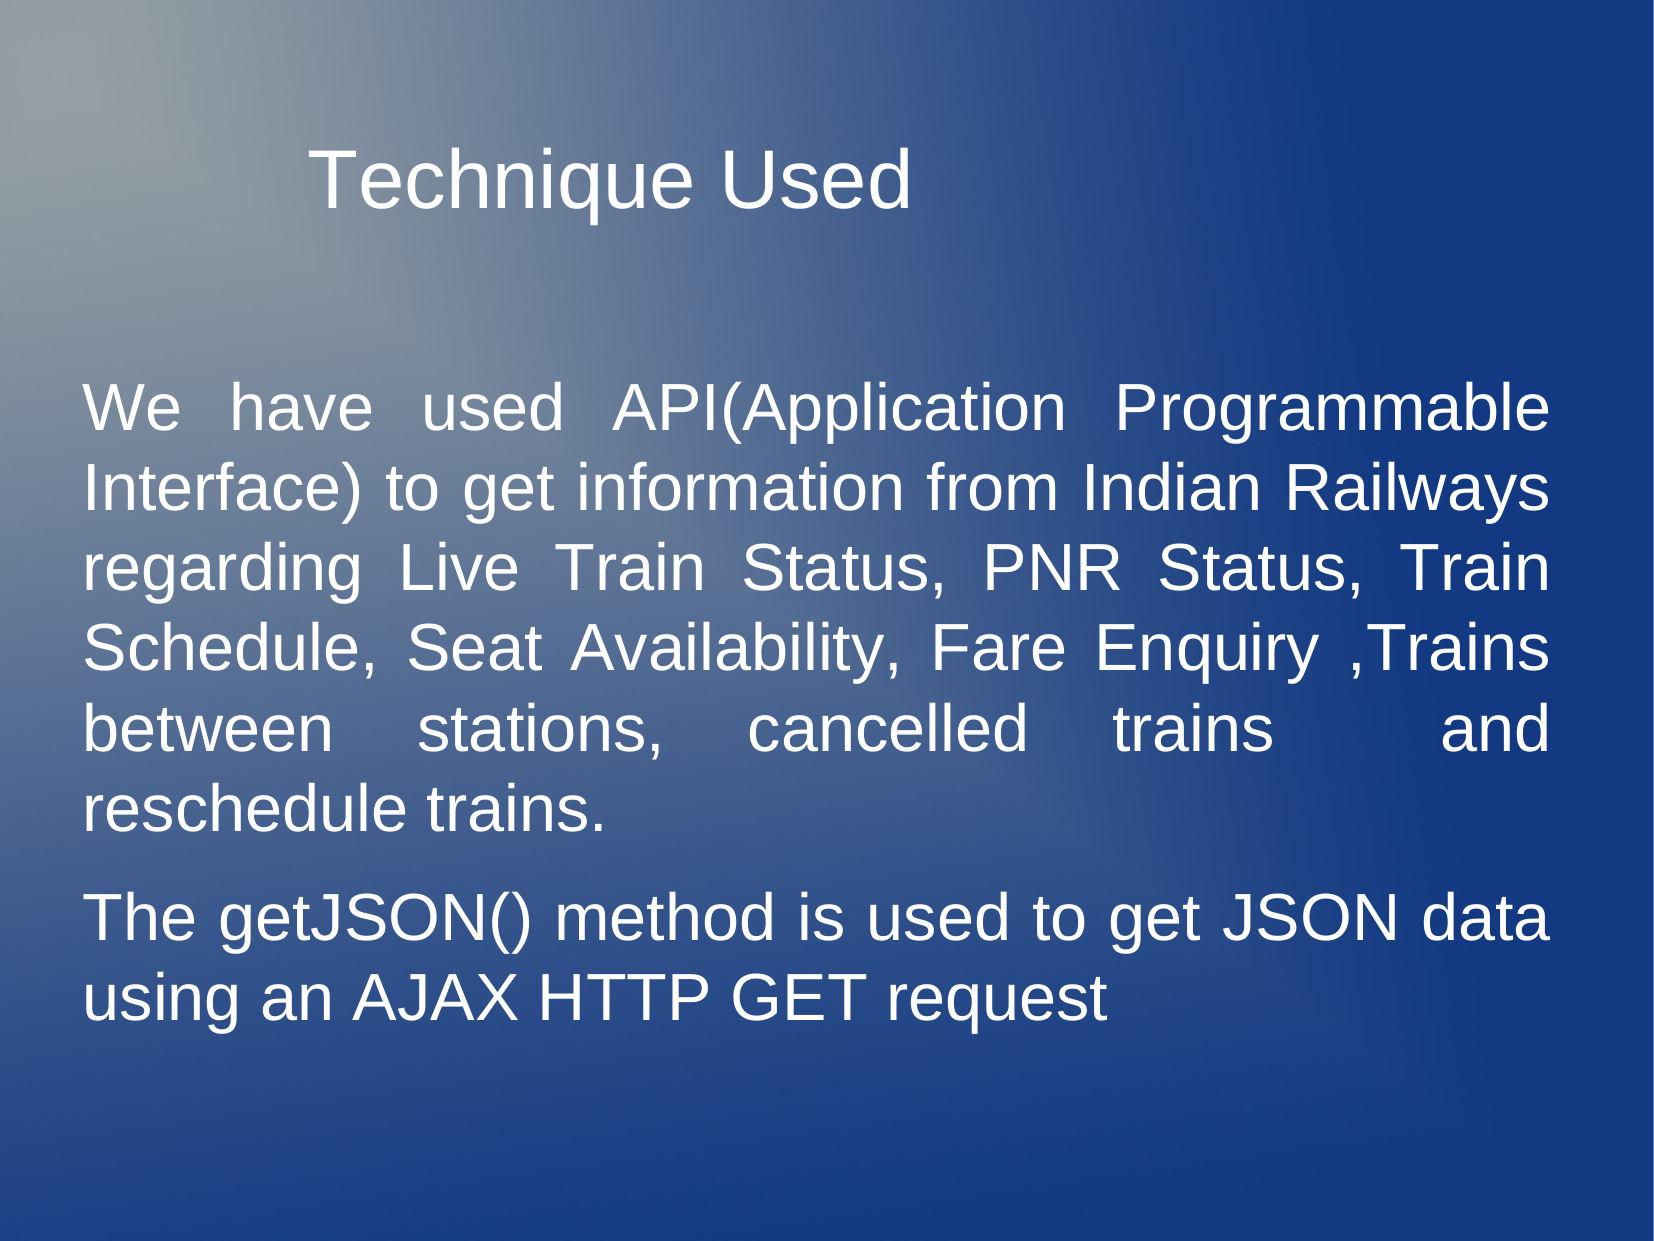

# Technique Used
We have used API(Application Programmable Interface) to get information from Indian Railways regarding Live Train Status, PNR Status, Train Schedule, Seat Availability, Fare Enquiry ,Trains between stations, cancelled trains and reschedule trains.
The getJSON() method is used to get JSON data using an AJAX HTTP GET request